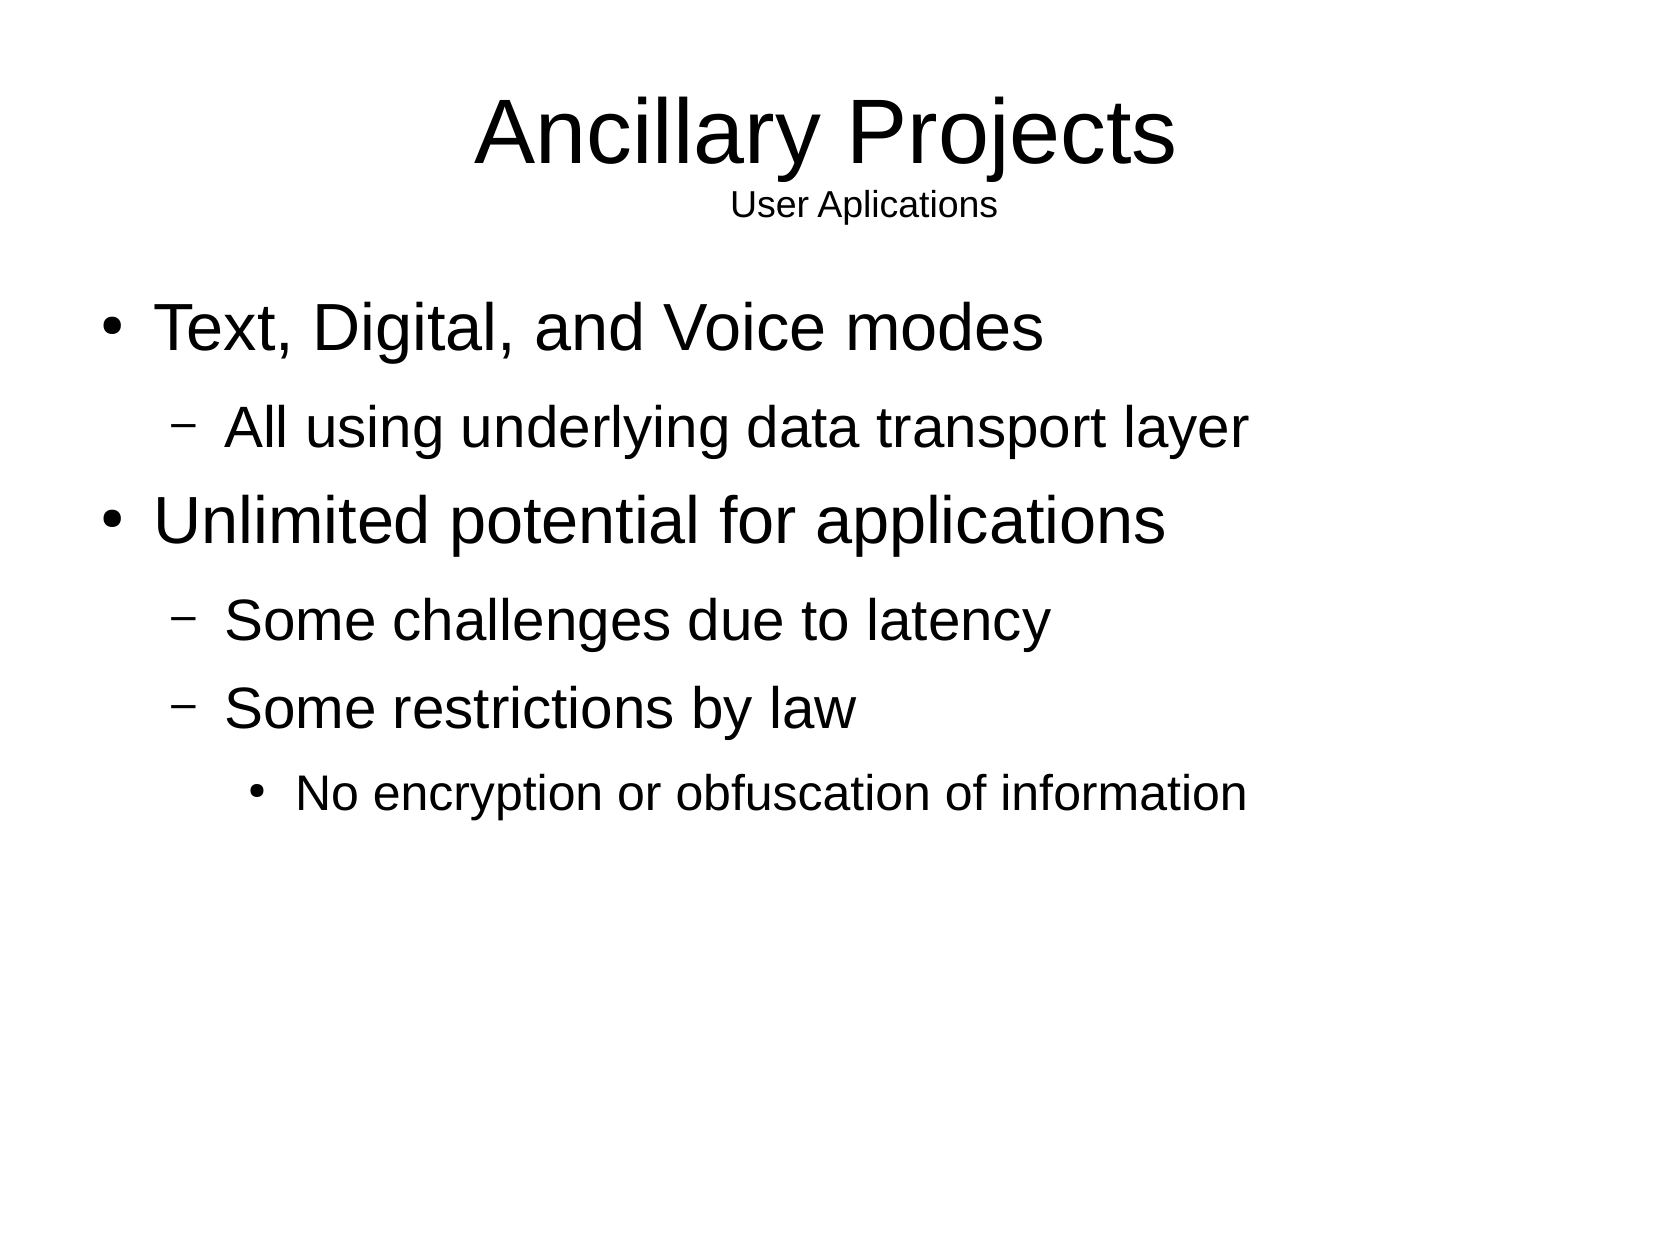

# Ancillary Projects User Aplications
Text, Digital, and Voice modes
All using underlying data transport layer
Unlimited potential for applications
Some challenges due to latency
Some restrictions by law
No encryption or obfuscation of information